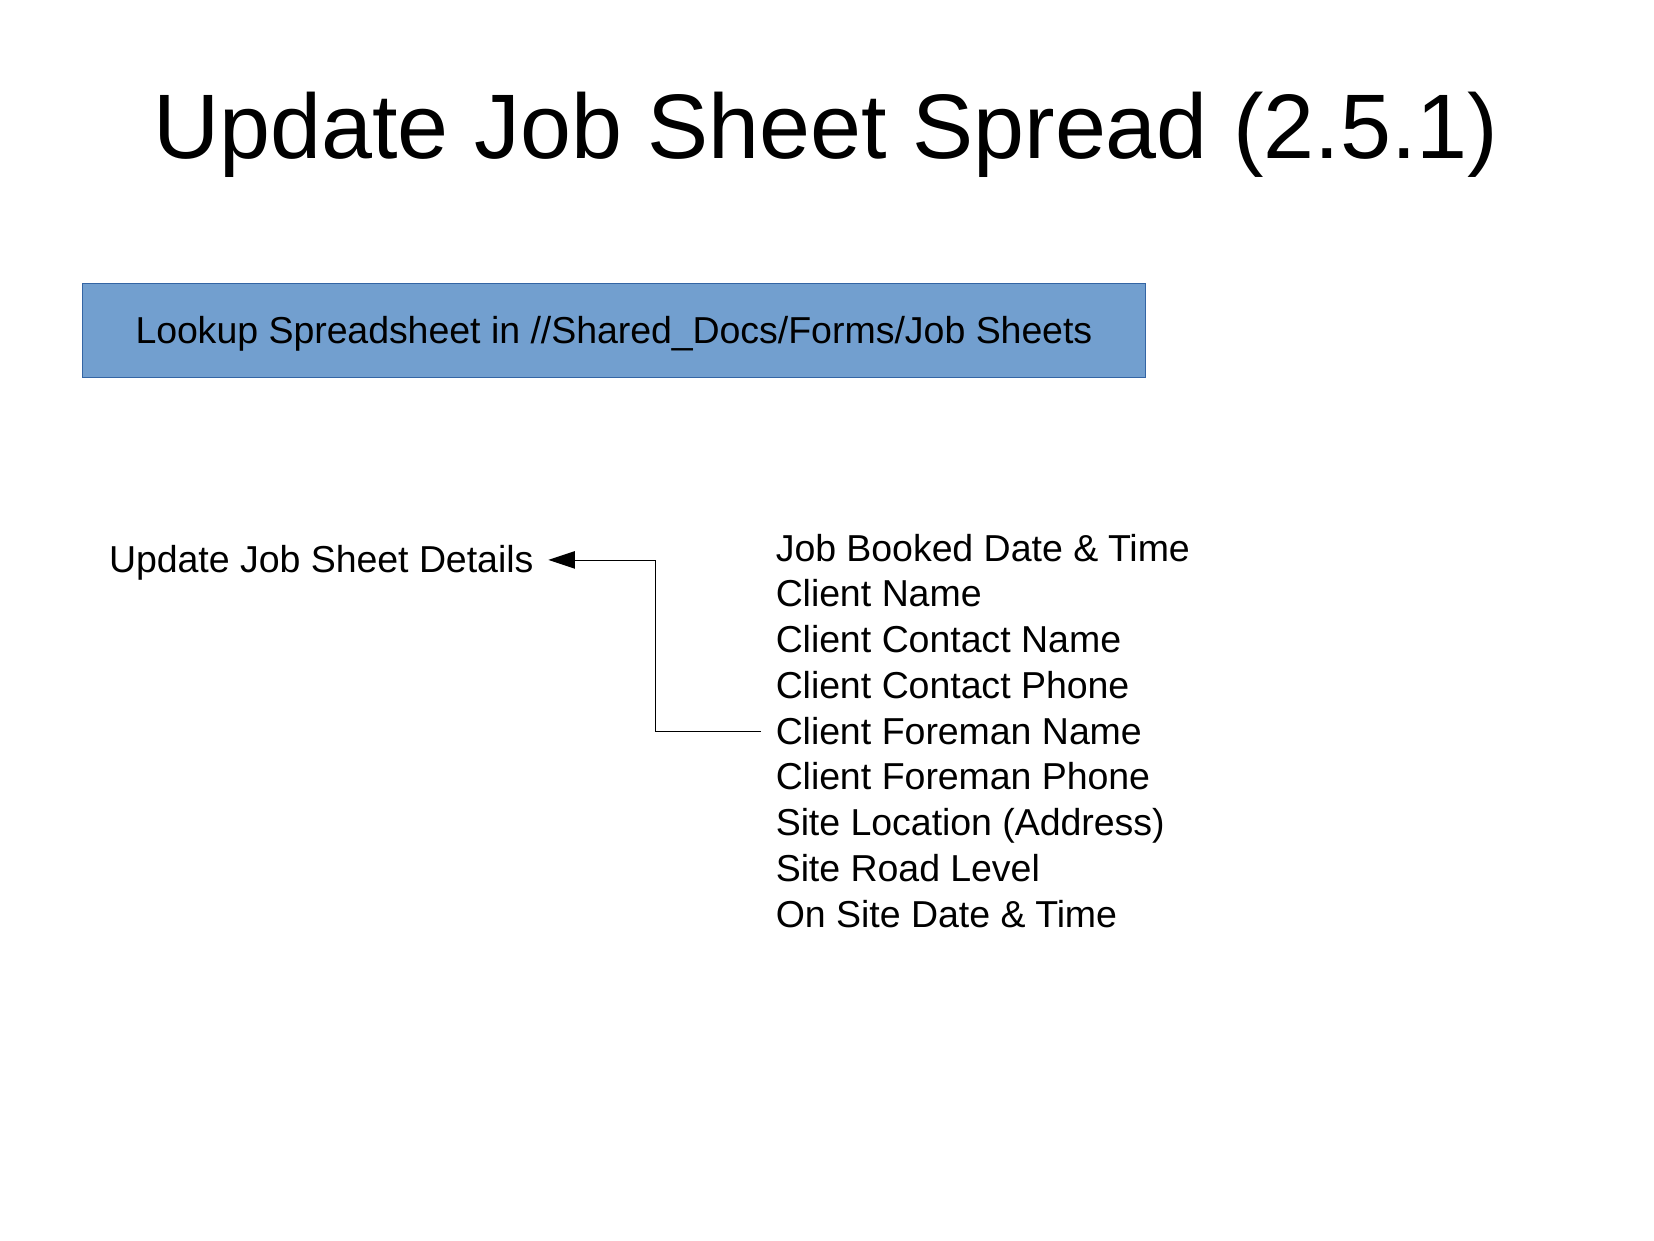

# Update Job Sheet Spread (2.5.1)
Lookup Spreadsheet in //Shared_Docs/Forms/Job Sheets
Job Booked Date & Time
Client Name
Client Contact Name
Client Contact Phone
Client Foreman Name
Client Foreman Phone
Site Location (Address)
Site Road Level
On Site Date & Time
Update Job Sheet Details